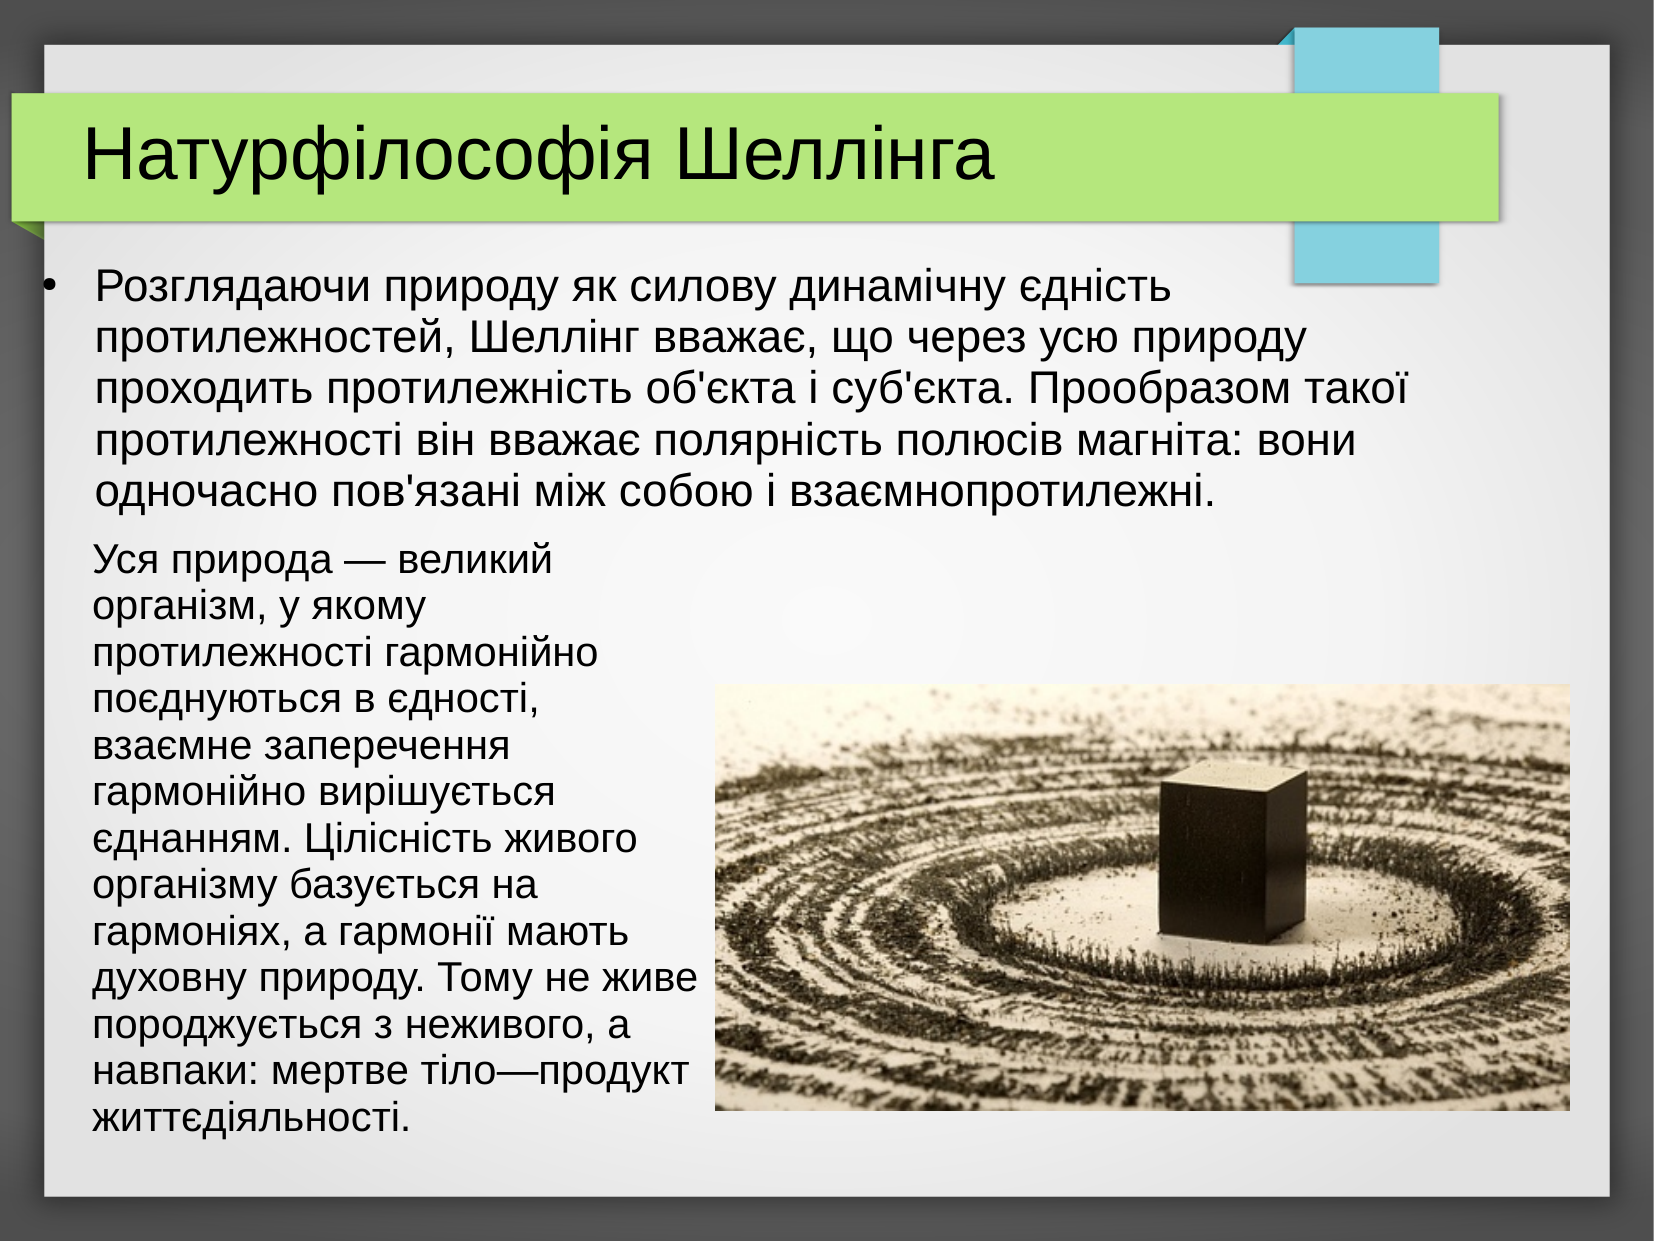

# Натурфілософія Шеллінга
Розглядаючи природу як силову динамічну єдність протилежностей, Шеллінг вважає, що через усю природу проходить протилежність об'єкта і суб'єкта. Прообразом такої протилежності він вважає полярність полюсів магніта: вони одночасно пов'язані між собою і взаємнопротилежні.
Уся природа — великий організм, у якому протилежності гармонійно поєднуються в єдності, взаємне заперечення гармонійно вирішується єднанням. Цілісність живого організму базується на гармоніях, а гармонії мають духовну природу. Тому не живе породжується з неживого, а навпаки: мертве тіло—продукт життєдіяльності.